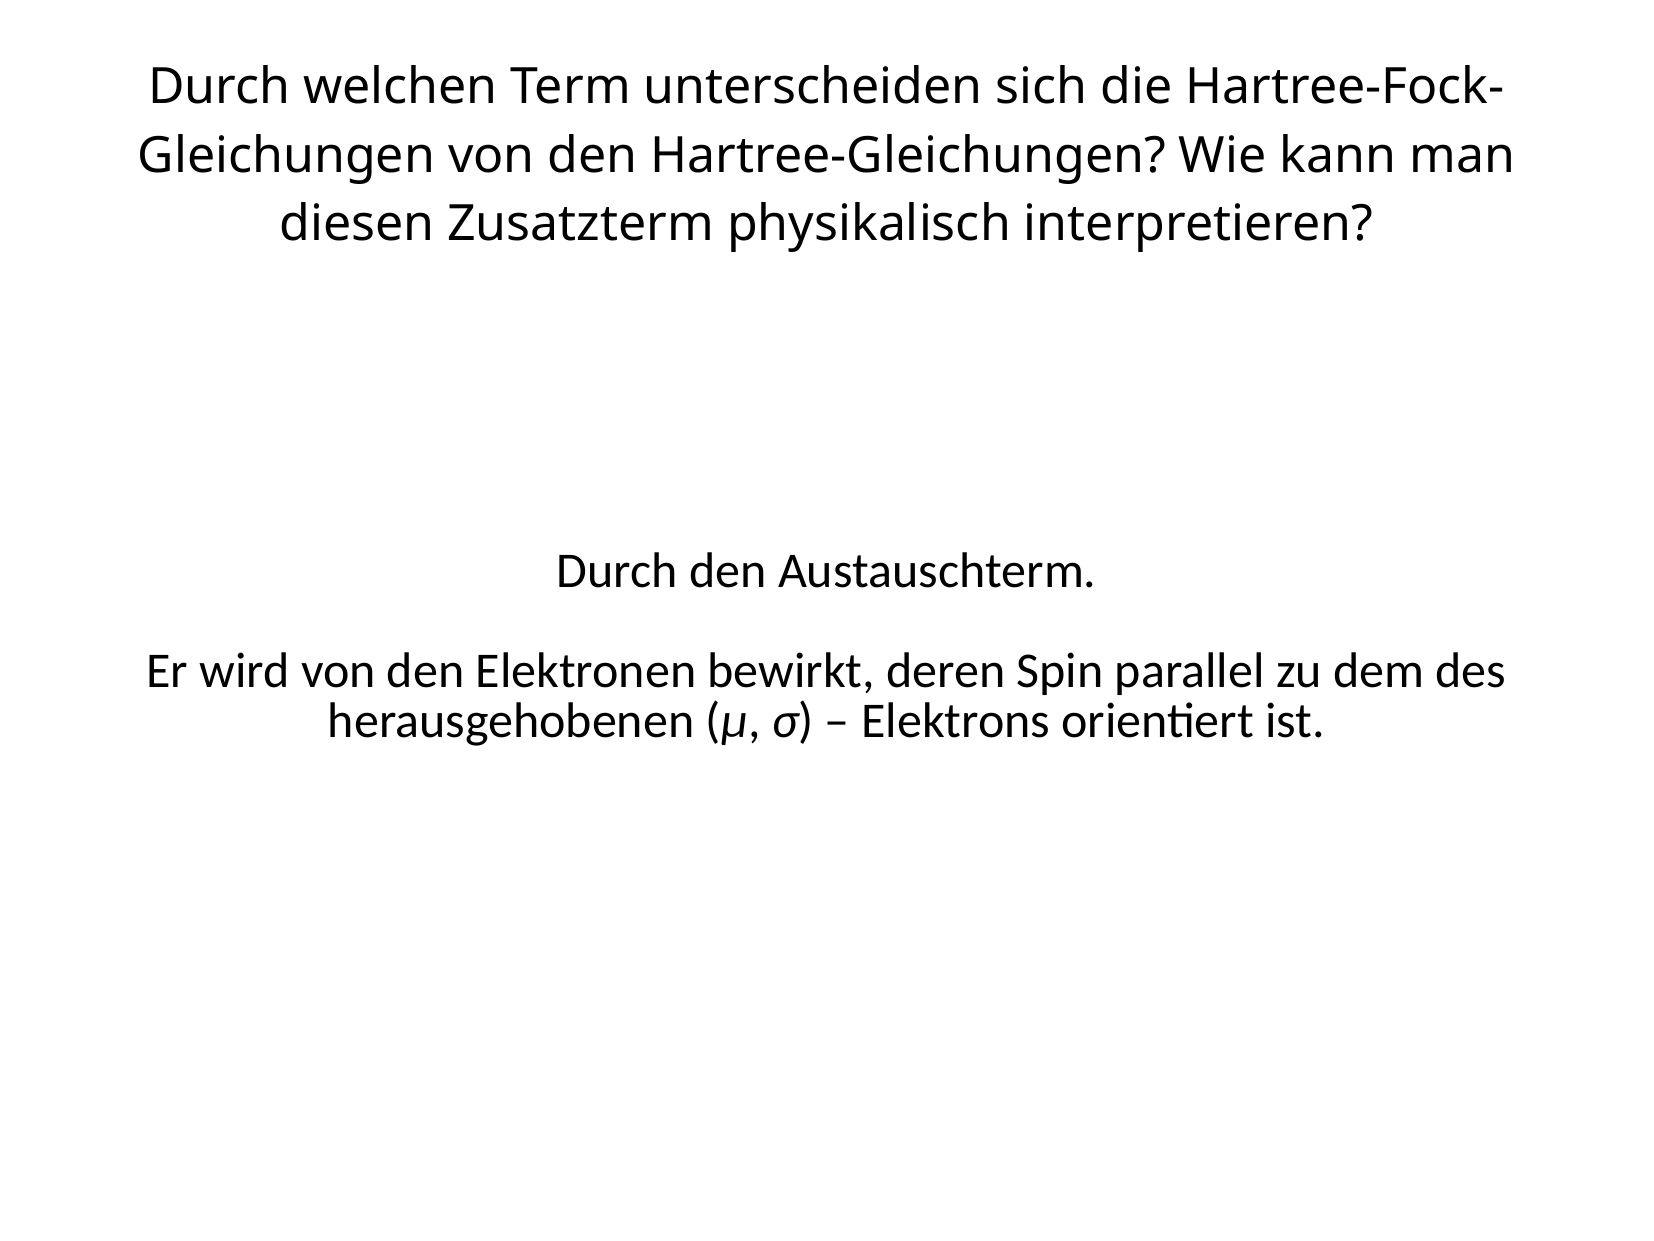

# Durch welchen Term unterscheiden sich die Hartree-Fock-Gleichungen von den Hartree-Gleichungen? Wie kann man diesen Zusatzterm physikalisch interpretieren?
Durch den Austauschterm.
Er wird von den Elektronen bewirkt, deren Spin parallel zu dem des herausgehobenen (μ, σ) – Elektrons orientiert ist.